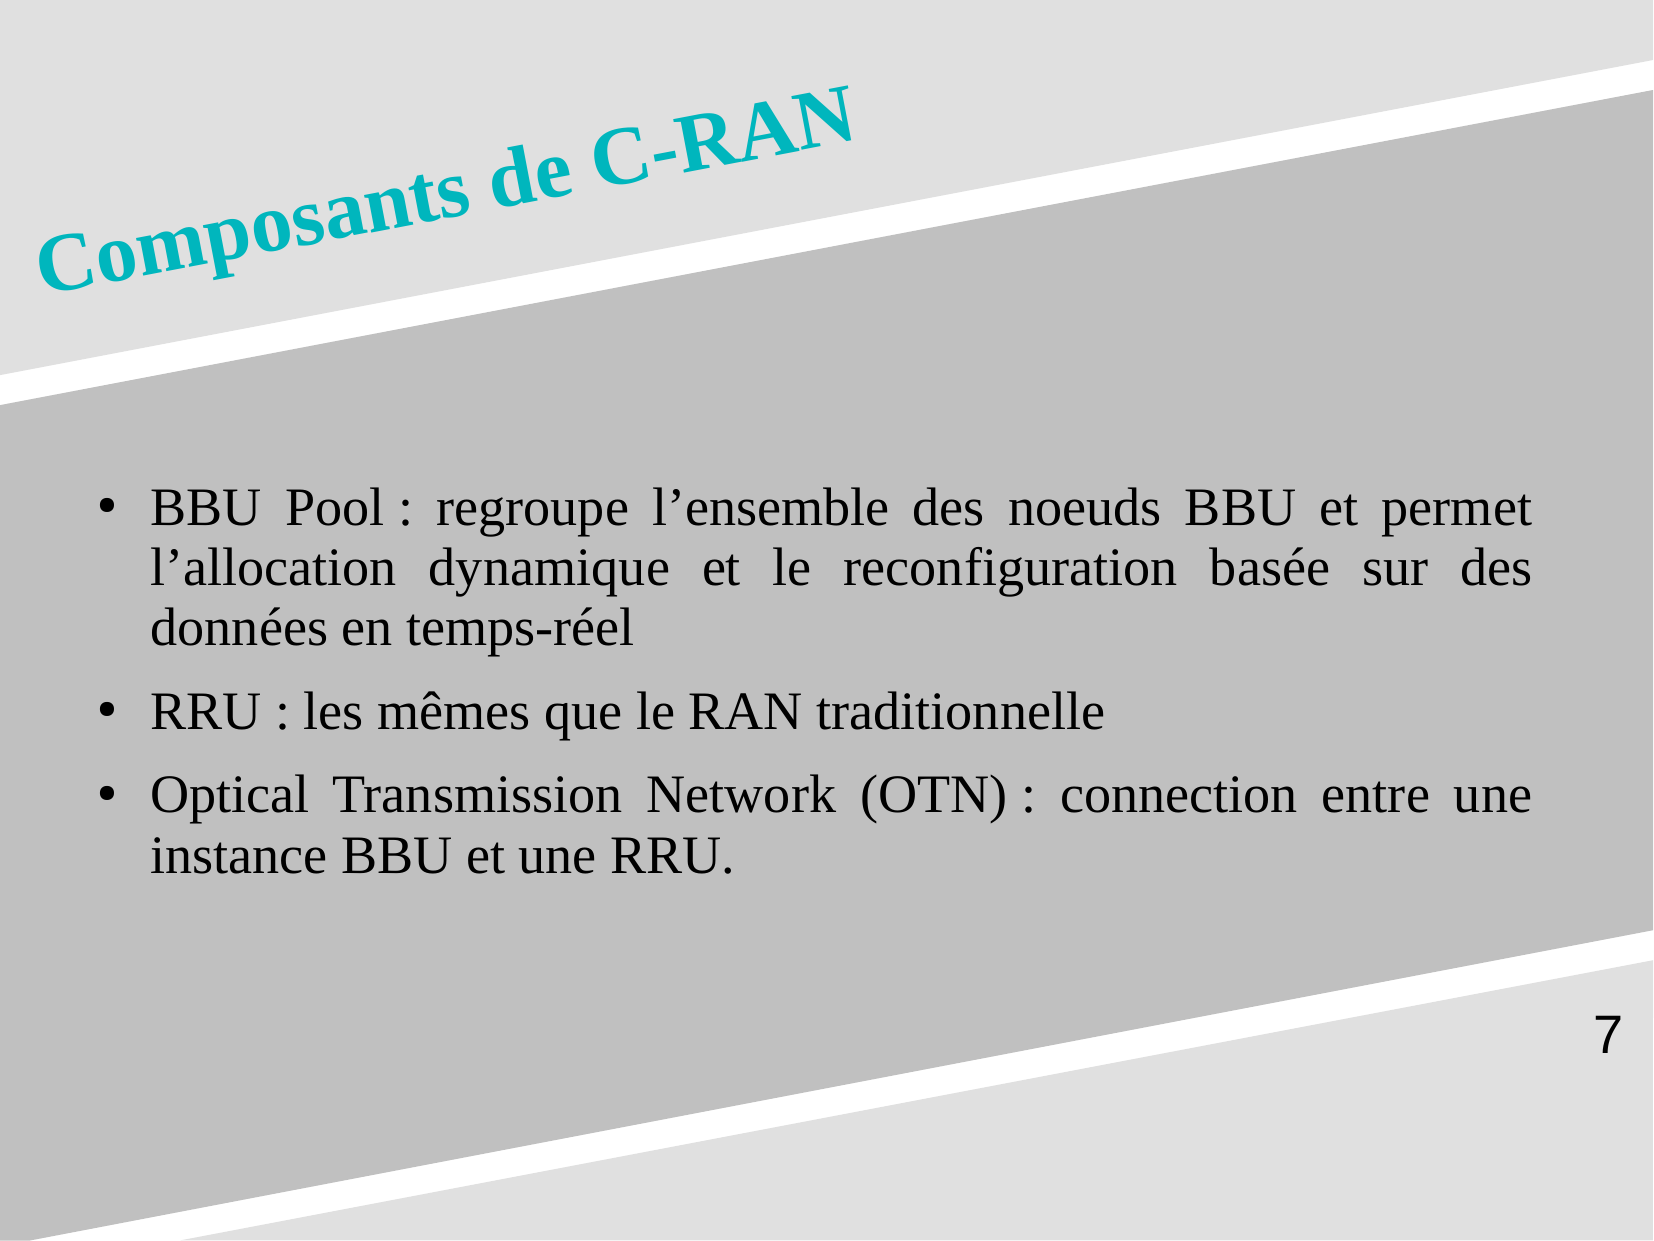

# Composants de C-RAN
BBU Pool : regroupe l’ensemble des noeuds BBU et permet l’allocation dynamique et le reconfiguration basée sur des données en temps-réel
RRU : les mêmes que le RAN traditionnelle
Optical Transmission Network (OTN) : connection entre une instance BBU et une RRU.
7